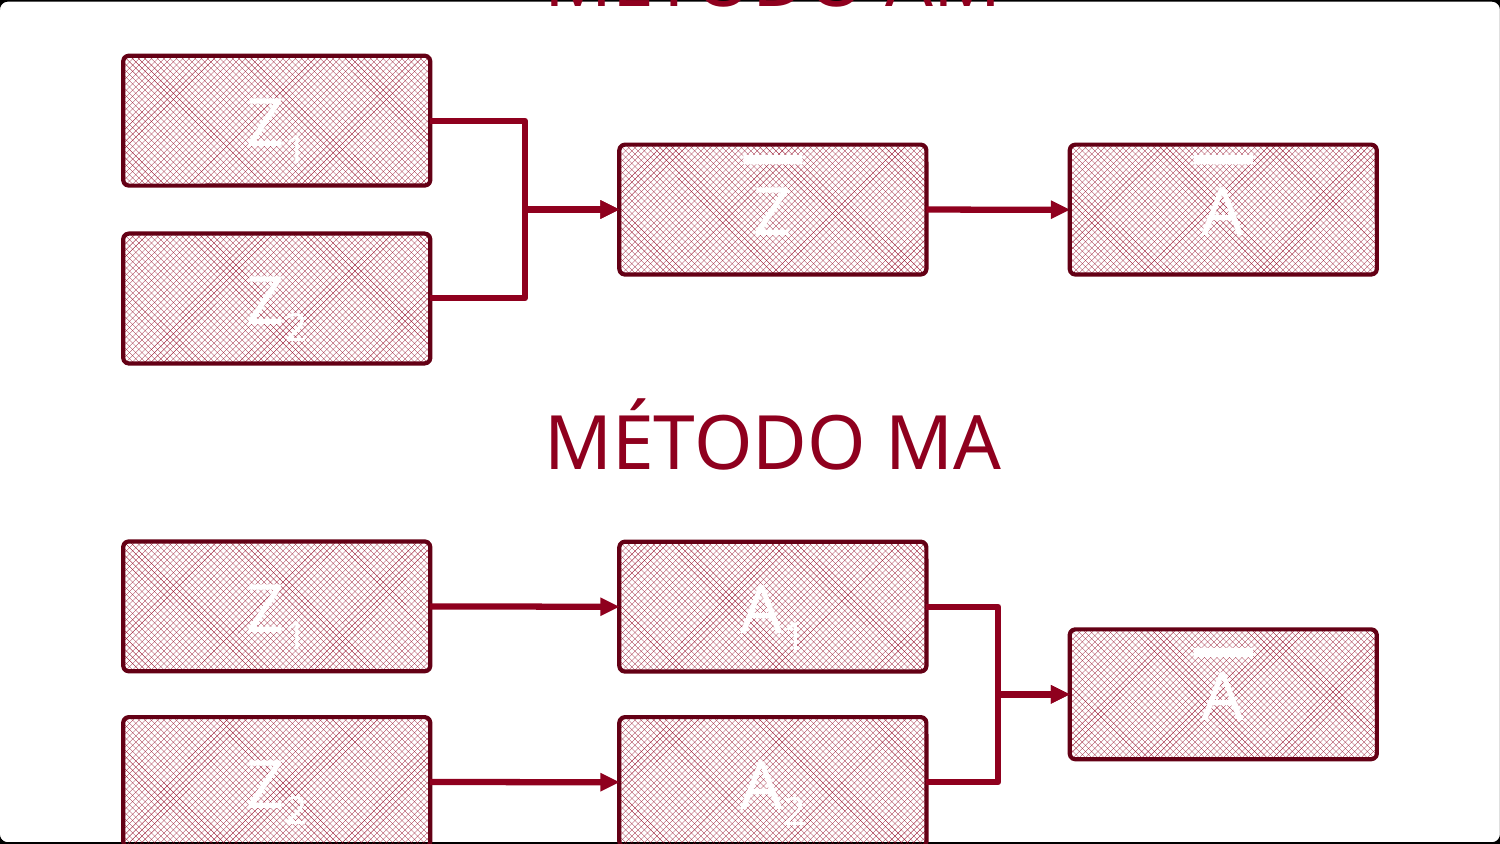

Método AM
Z1
Z
A
Z2
Método MA
Z1
A1
A
Z2
A2